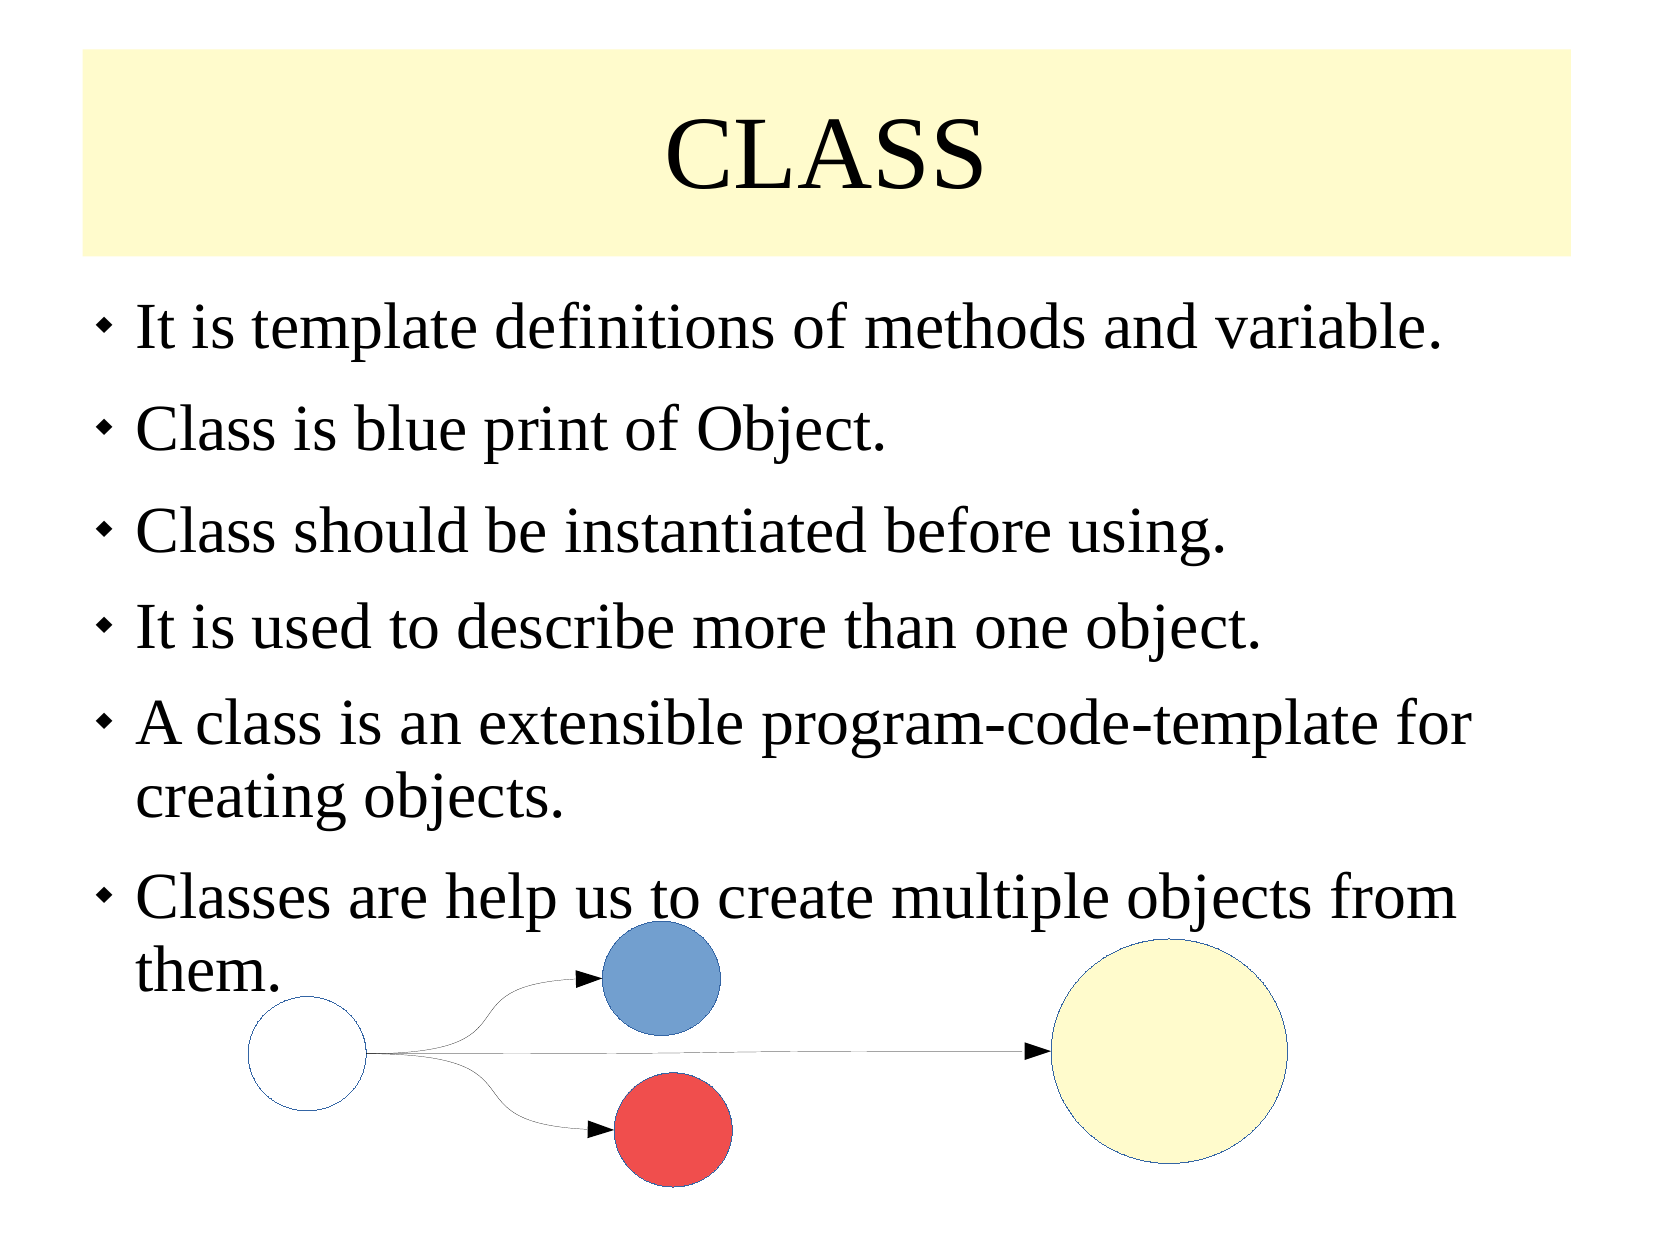

# CLASS
It is template definitions of methods and variable.
Class is blue print of Object.
Class should be instantiated before using.
It is used to describe more than one object.
A class is an extensible program-code-template for creating objects.
Classes are help us to create multiple objects from them.